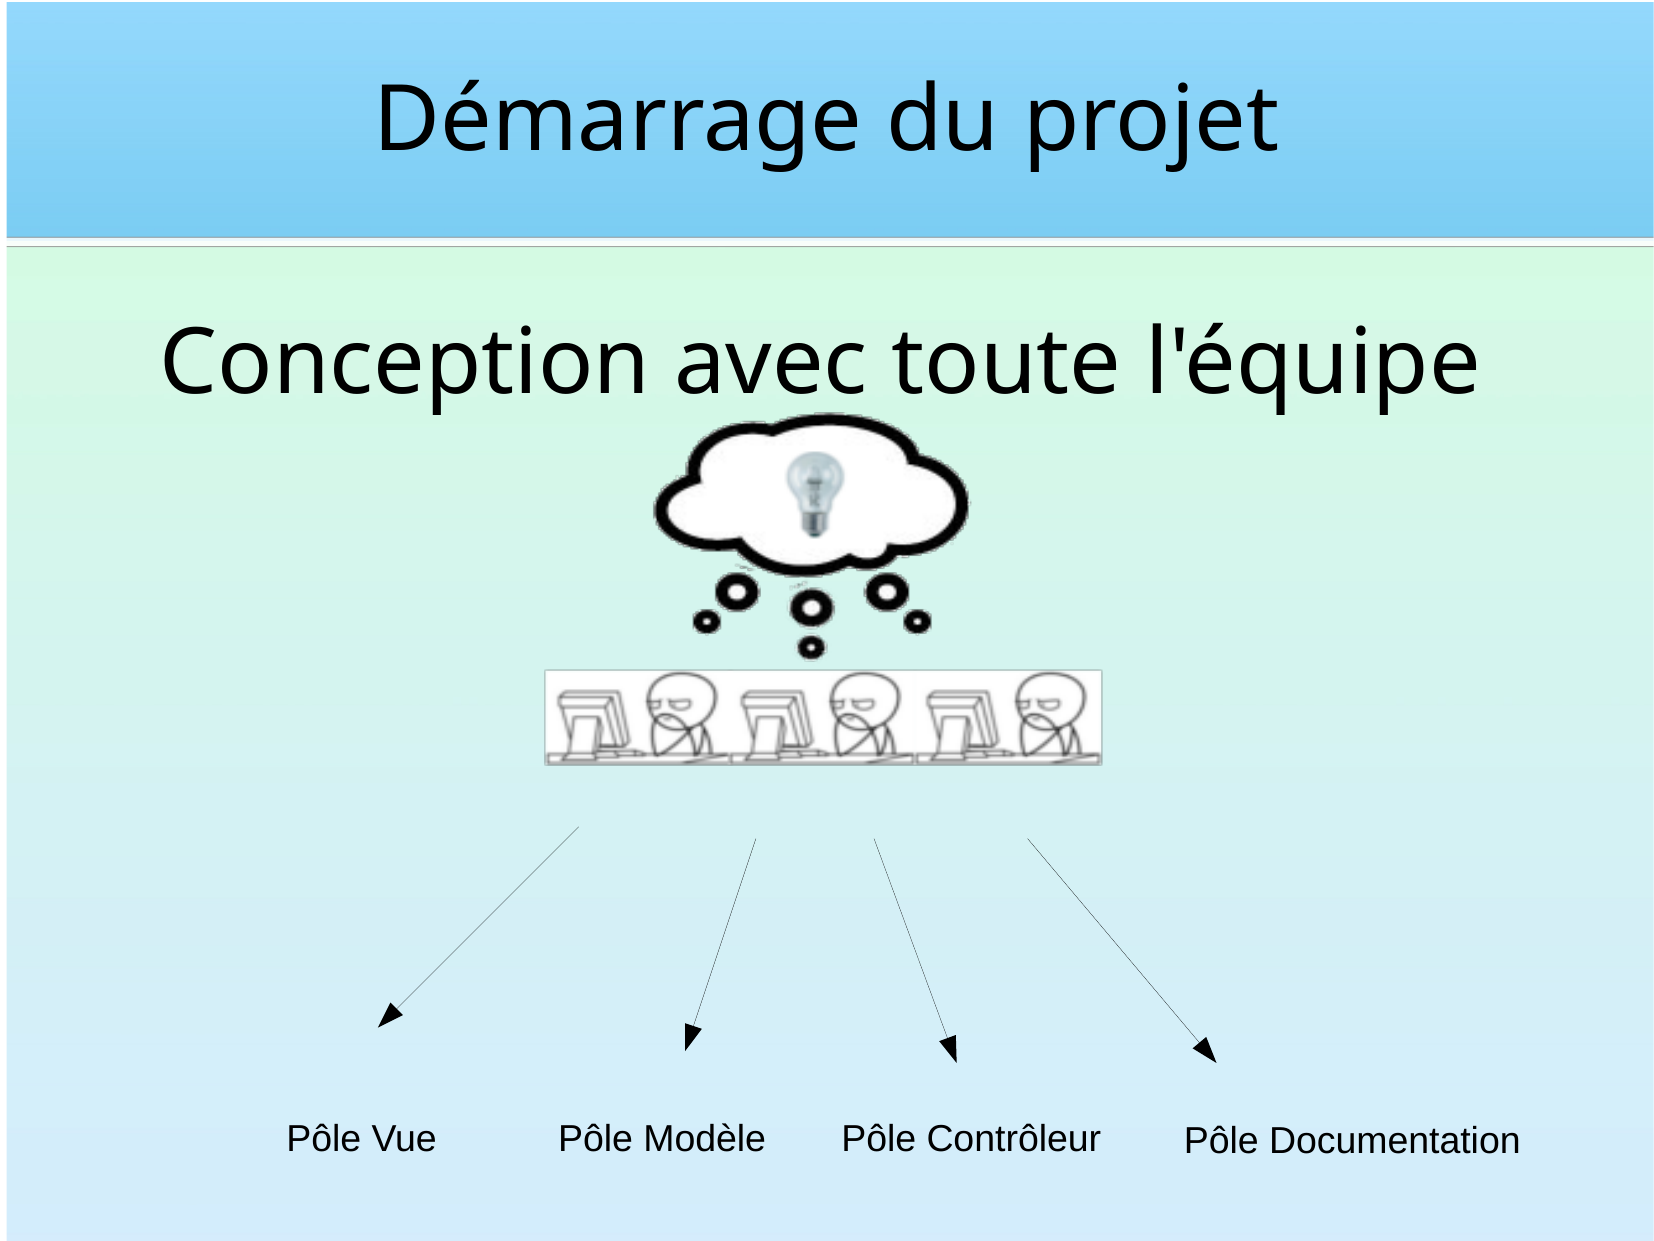

# Démarrage du projet
Conception avec toute l'équipe
Pôle Vue
Pôle Modèle
Pôle Contrôleur
Pôle Documentation
9